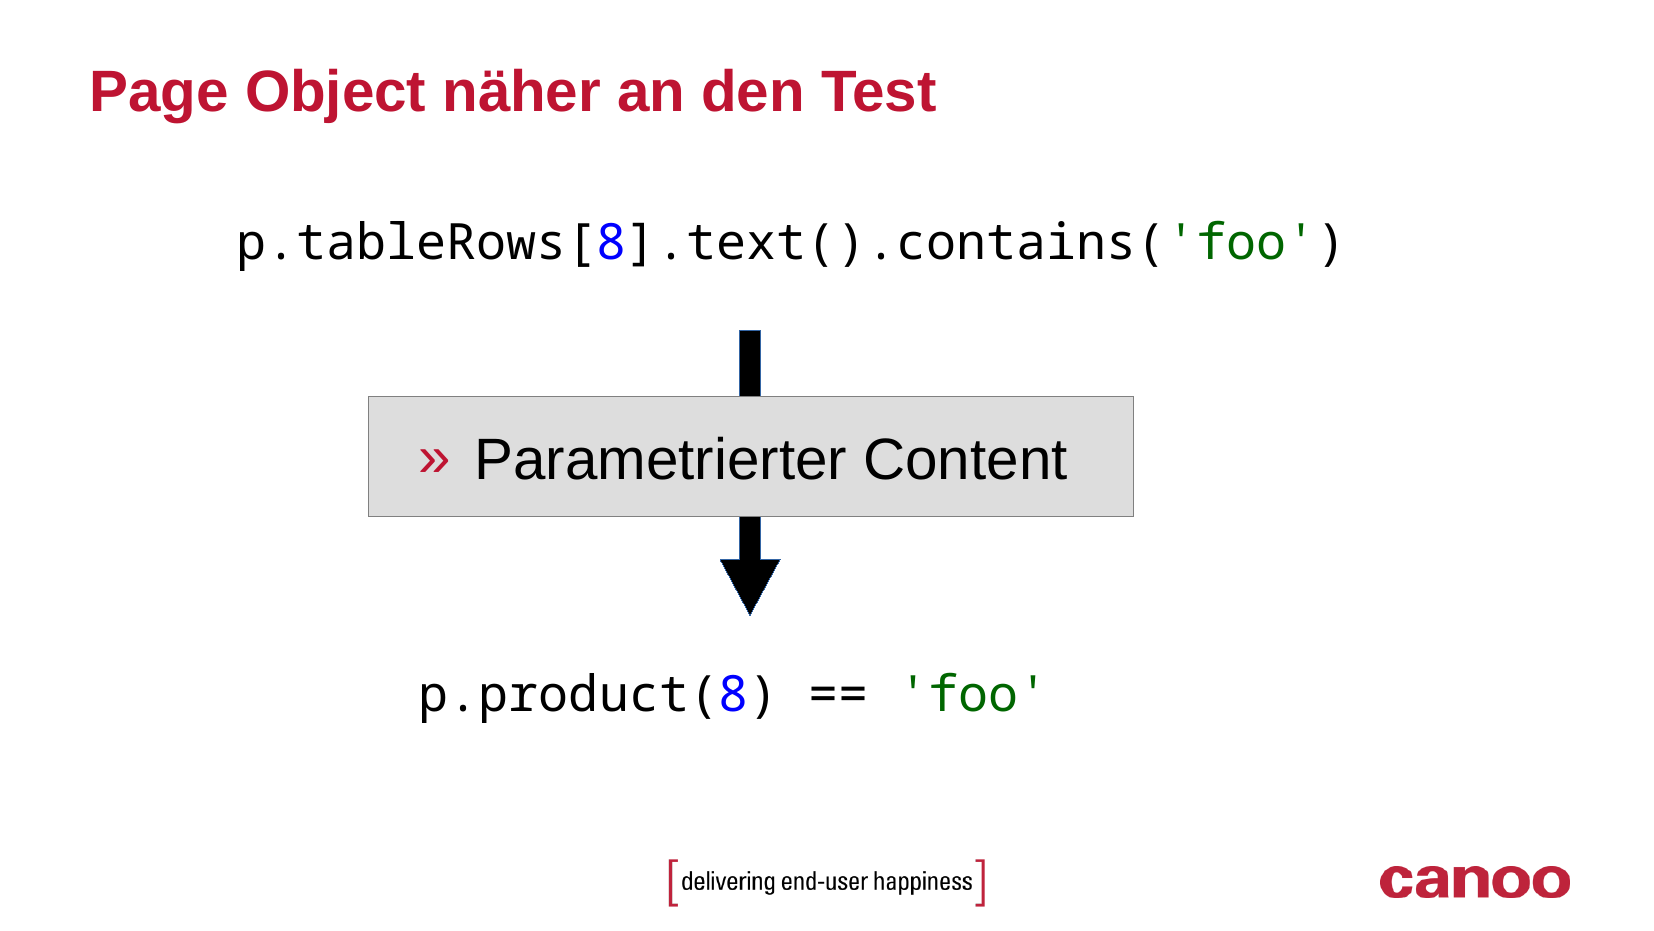

# Page Object näher an den Test
p.tableRows[8].text().contains('foo')
Parametrierter Content
p.product(8) == 'foo'